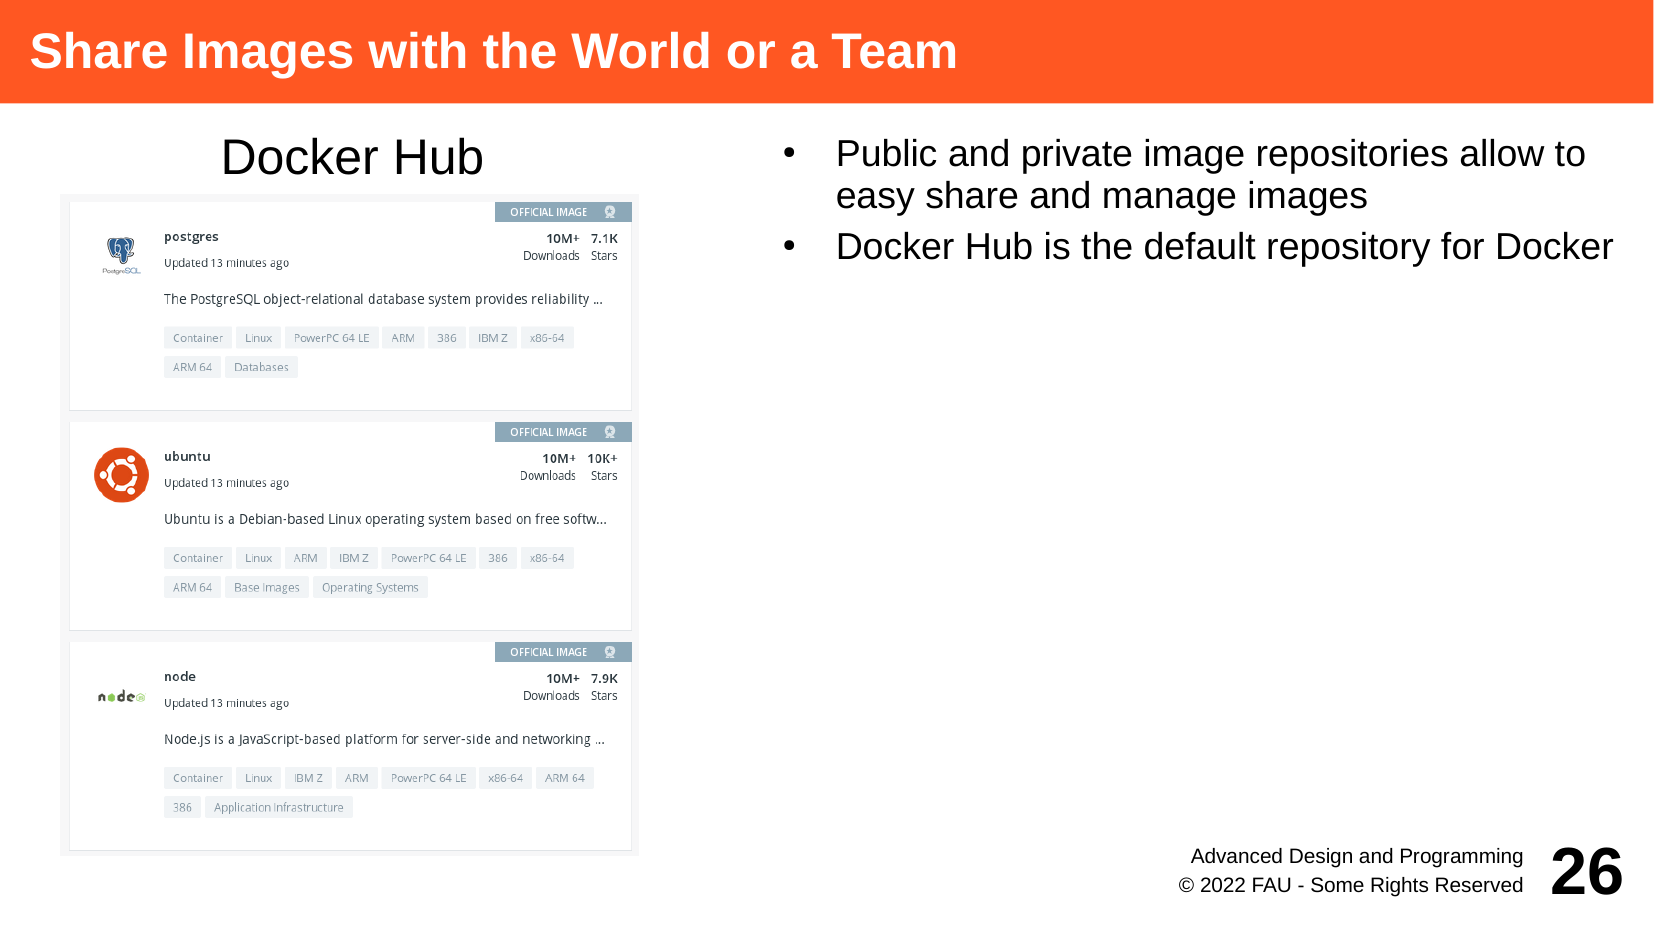

# Share Images with the World or a Team
Docker Hub
Public and private image repositories allow to easy share and manage images
Docker Hub is the default repository for Docker
Advanced Design and Programming
26
© 2022 FAU - Some Rights Reserved